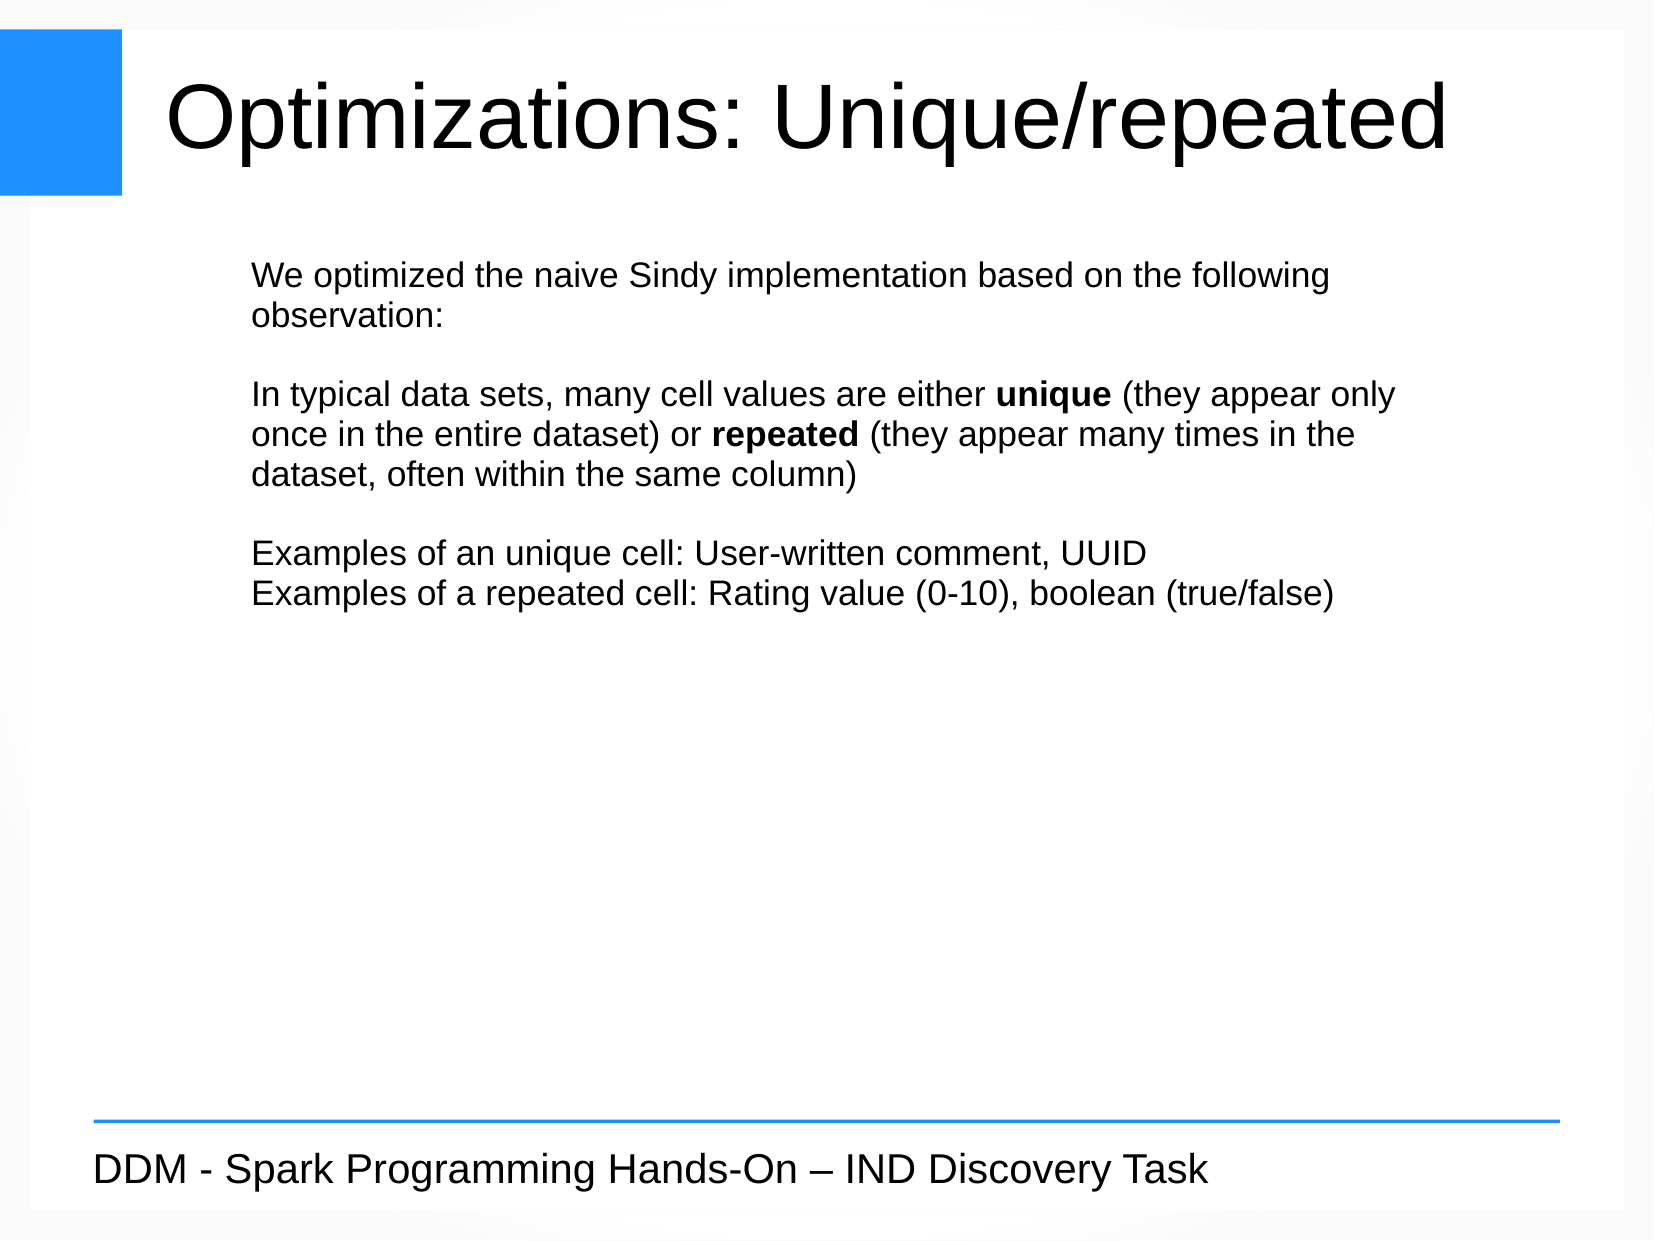

# Optimizations: Unique/repeated
We optimized the naive Sindy implementation based on the following observation:
In typical data sets, many cell values are either unique (they appear only once in the entire dataset) or repeated (they appear many times in the dataset, often within the same column)
Examples of an unique cell: User-written comment, UUID
Examples of a repeated cell: Rating value (0-10), boolean (true/false)
DDM - Spark Programming Hands-On – IND Discovery Task